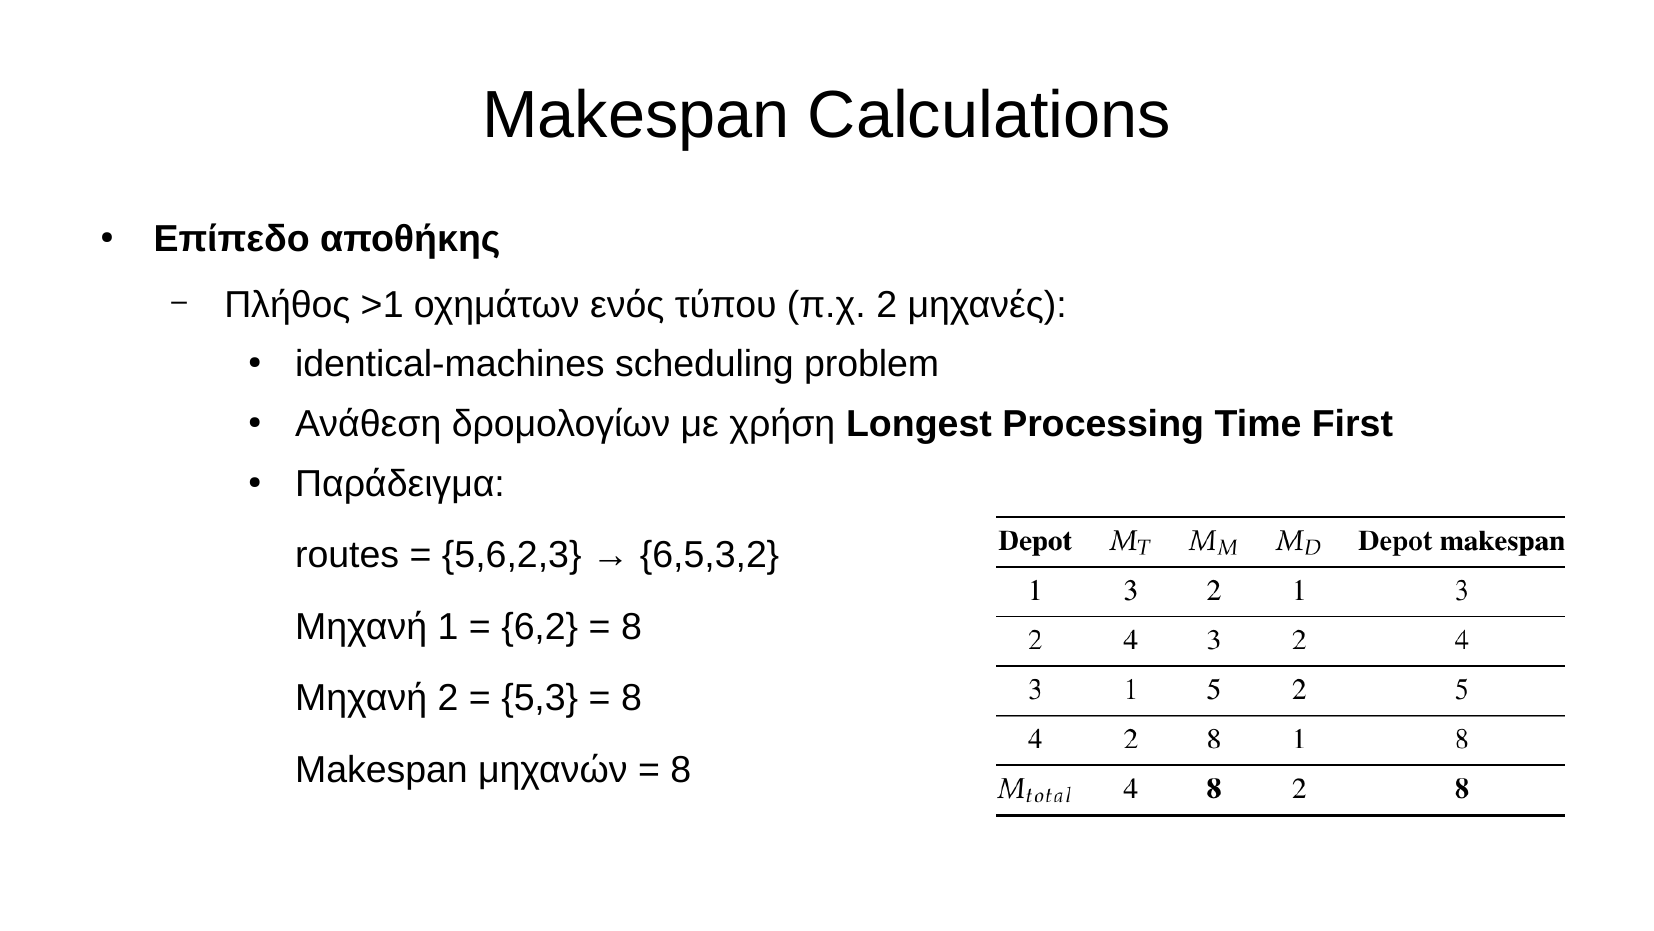

# Makespan Calculations
Επίπεδο αποθήκης
Πλήθος >1 οχημάτων ενός τύπου (π.χ. 2 μηχανές):
identical-machines scheduling problem
Ανάθεση δρομολογίων με χρήση Longest Processing Time First
Παράδειγμα:
routes = {5,6,2,3} → {6,5,3,2}
Μηχανή 1 = {6,2} = 8
Μηχανή 2 = {5,3} = 8
Makespan μηχανών = 8